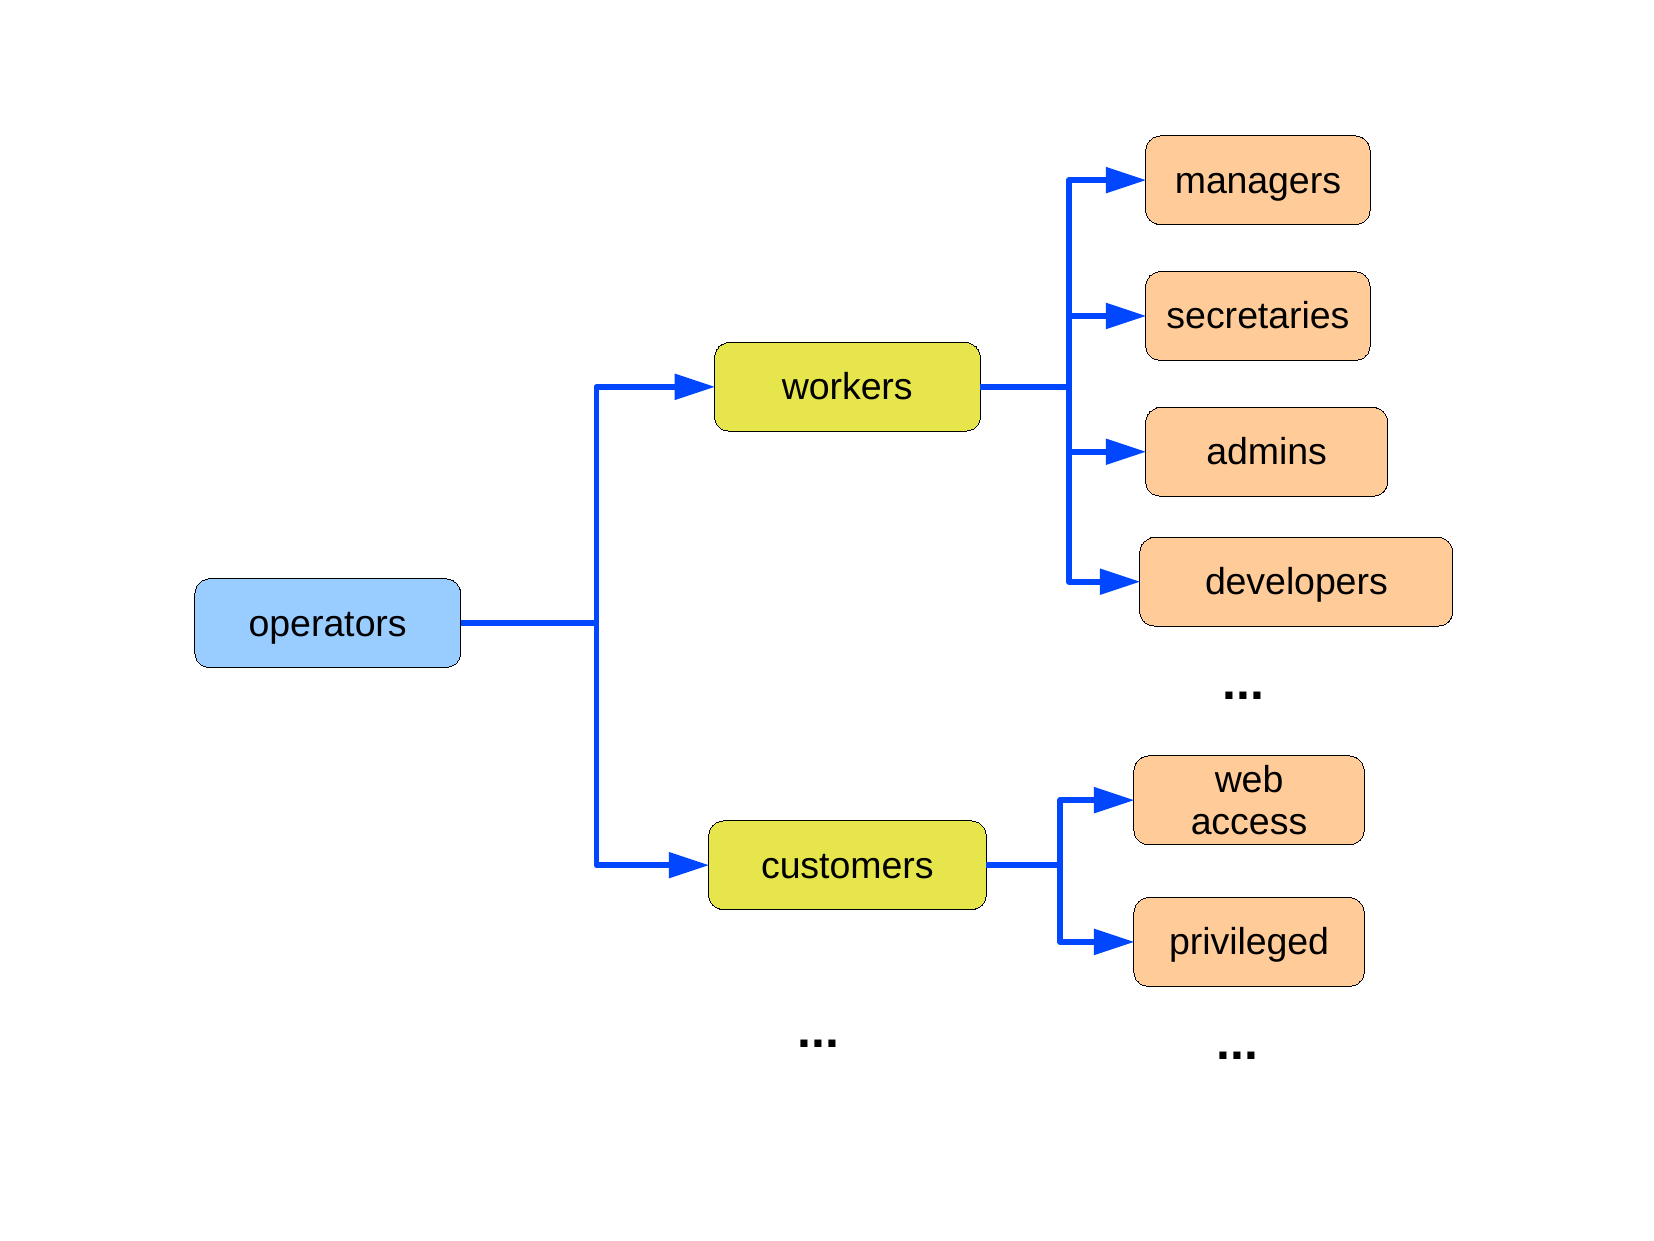

managers
secretaries
workers
admins
developers
operators
...
web access
customers
privileged
...
...